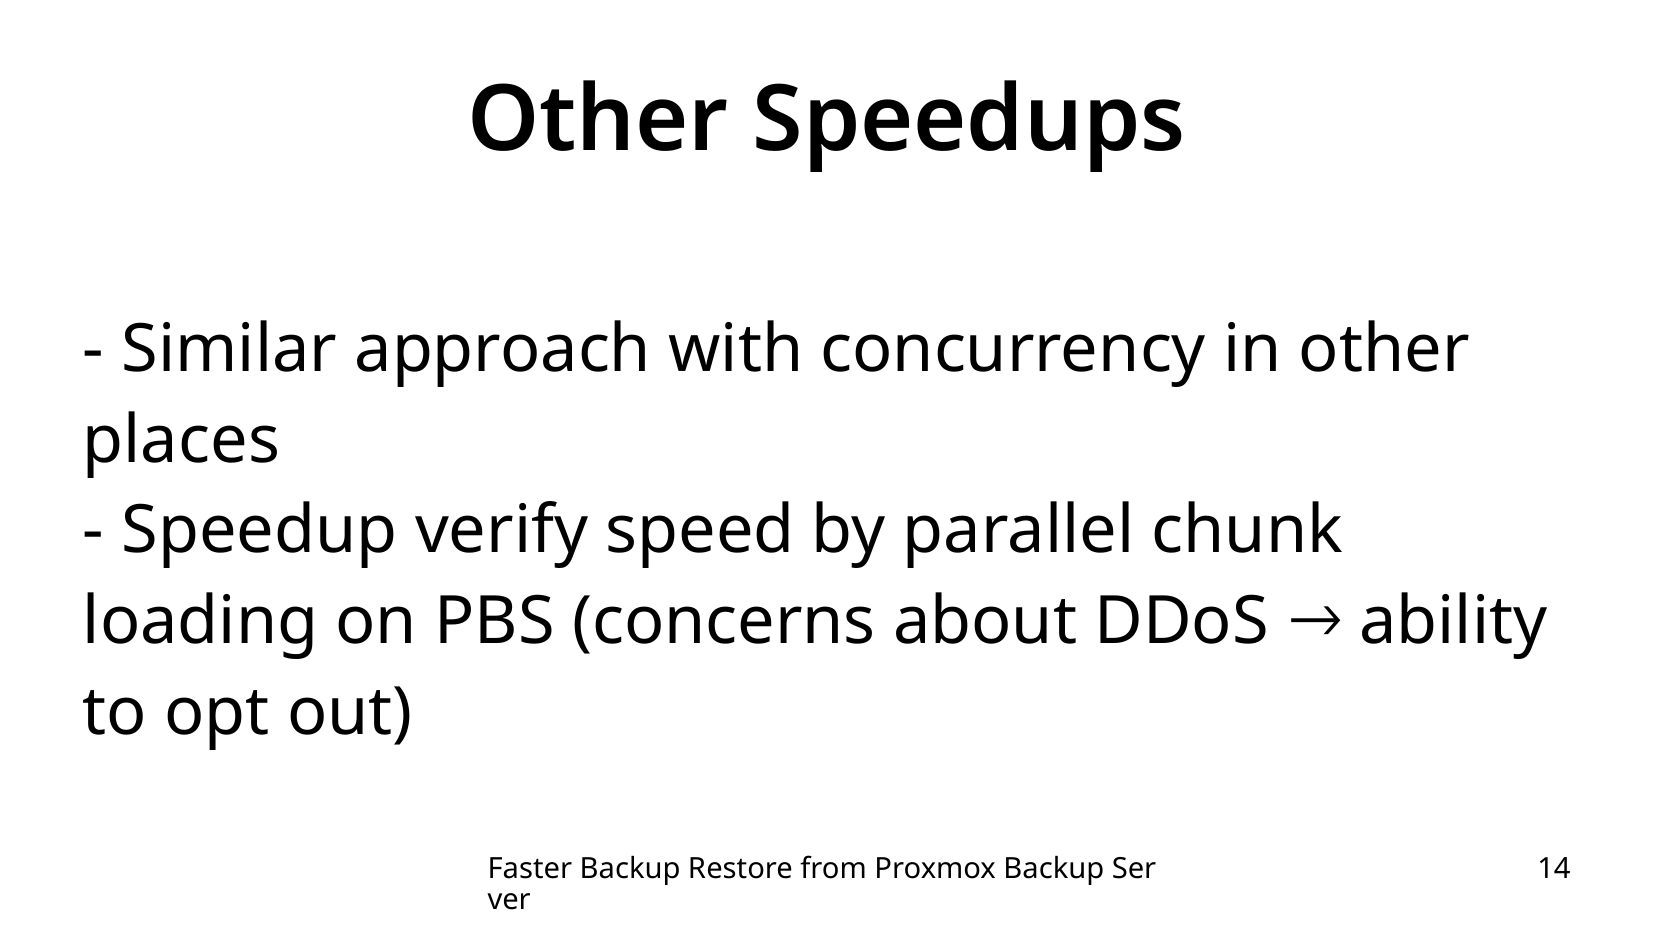

# Other Speedups
- Similar approach with concurrency in other places
- Speedup verify speed by parallel chunk loading on PBS (concerns about DDoS 🡒 ability to opt out)
Faster Backup Restore from Proxmox Backup Server
14